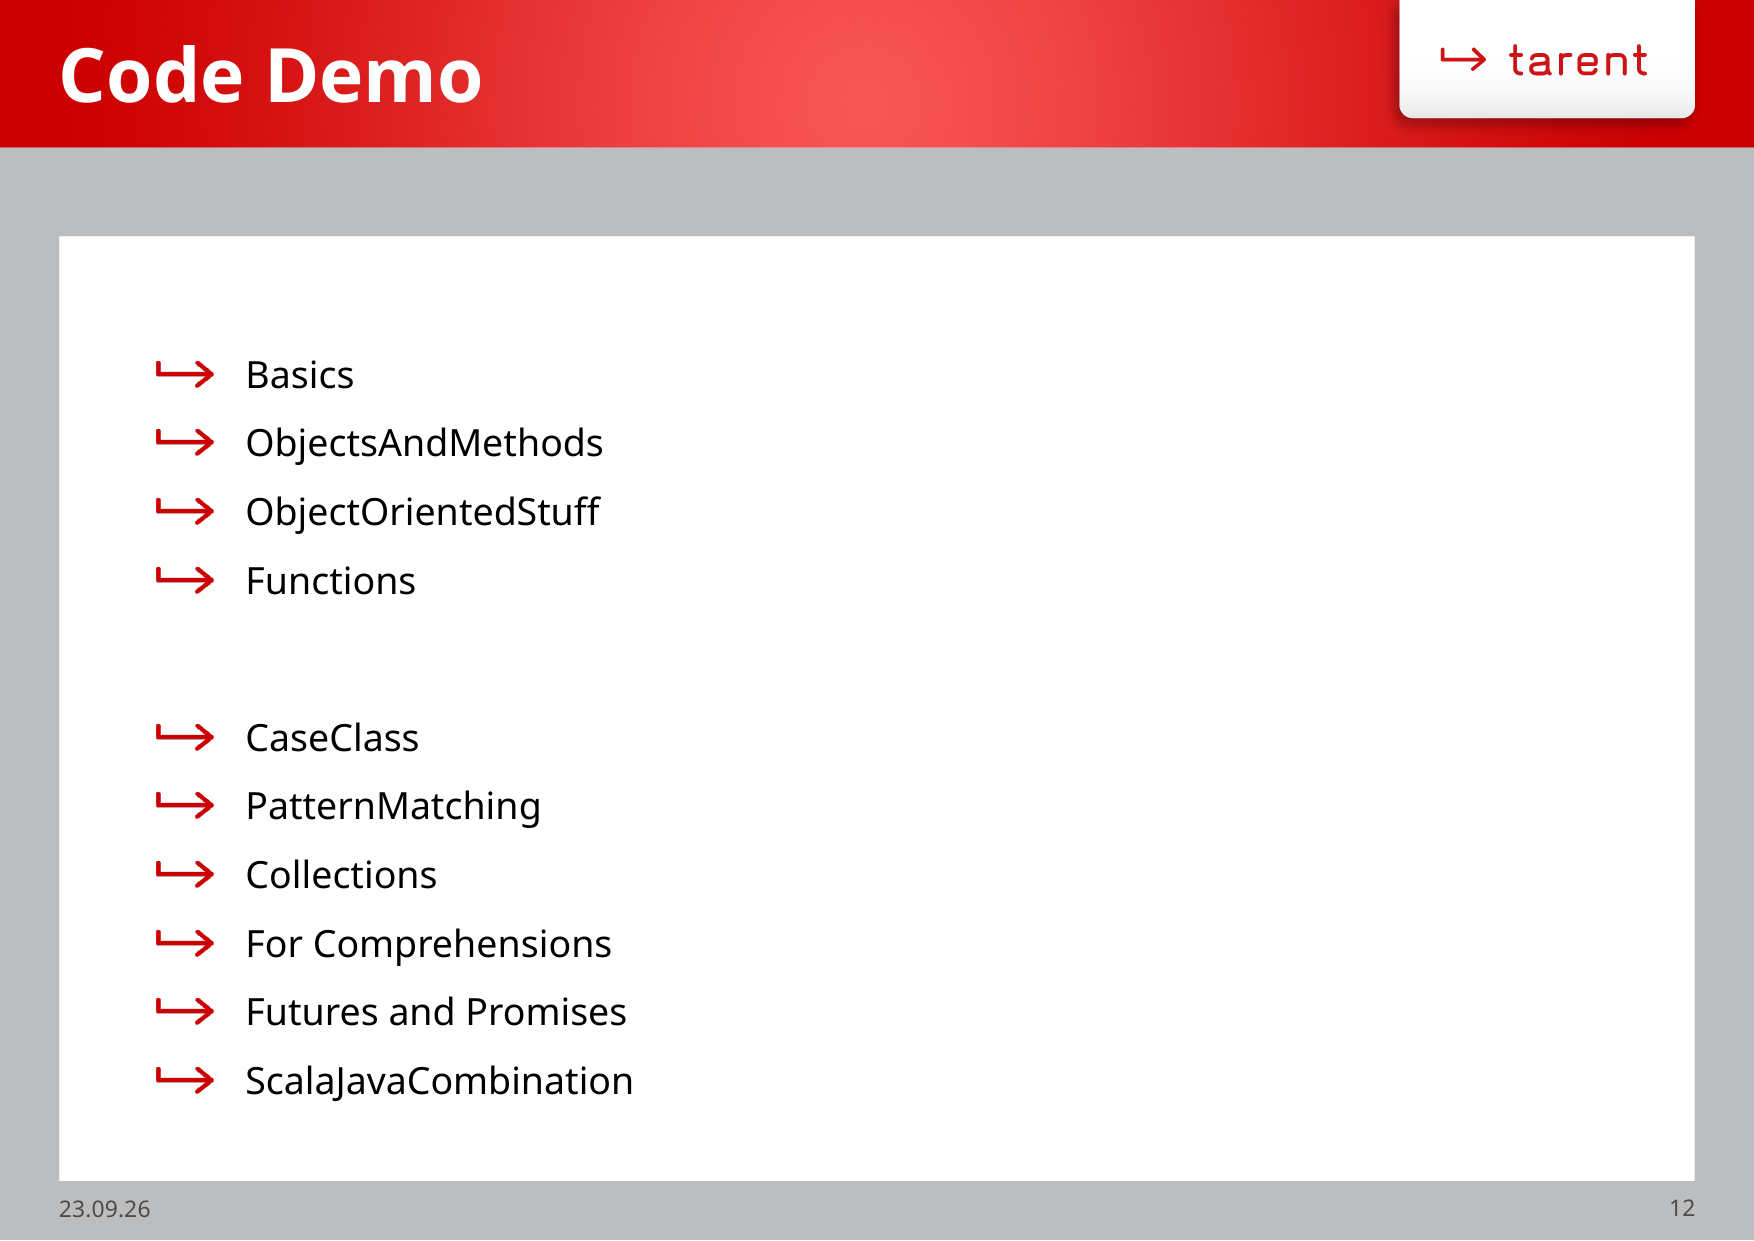

# Code Demo
Basics
ObjectsAndMethods
ObjectOrientedStuff
Functions
CaseClass
PatternMatching
Collections
For Comprehensions
Futures and Promises
ScalaJavaCombination